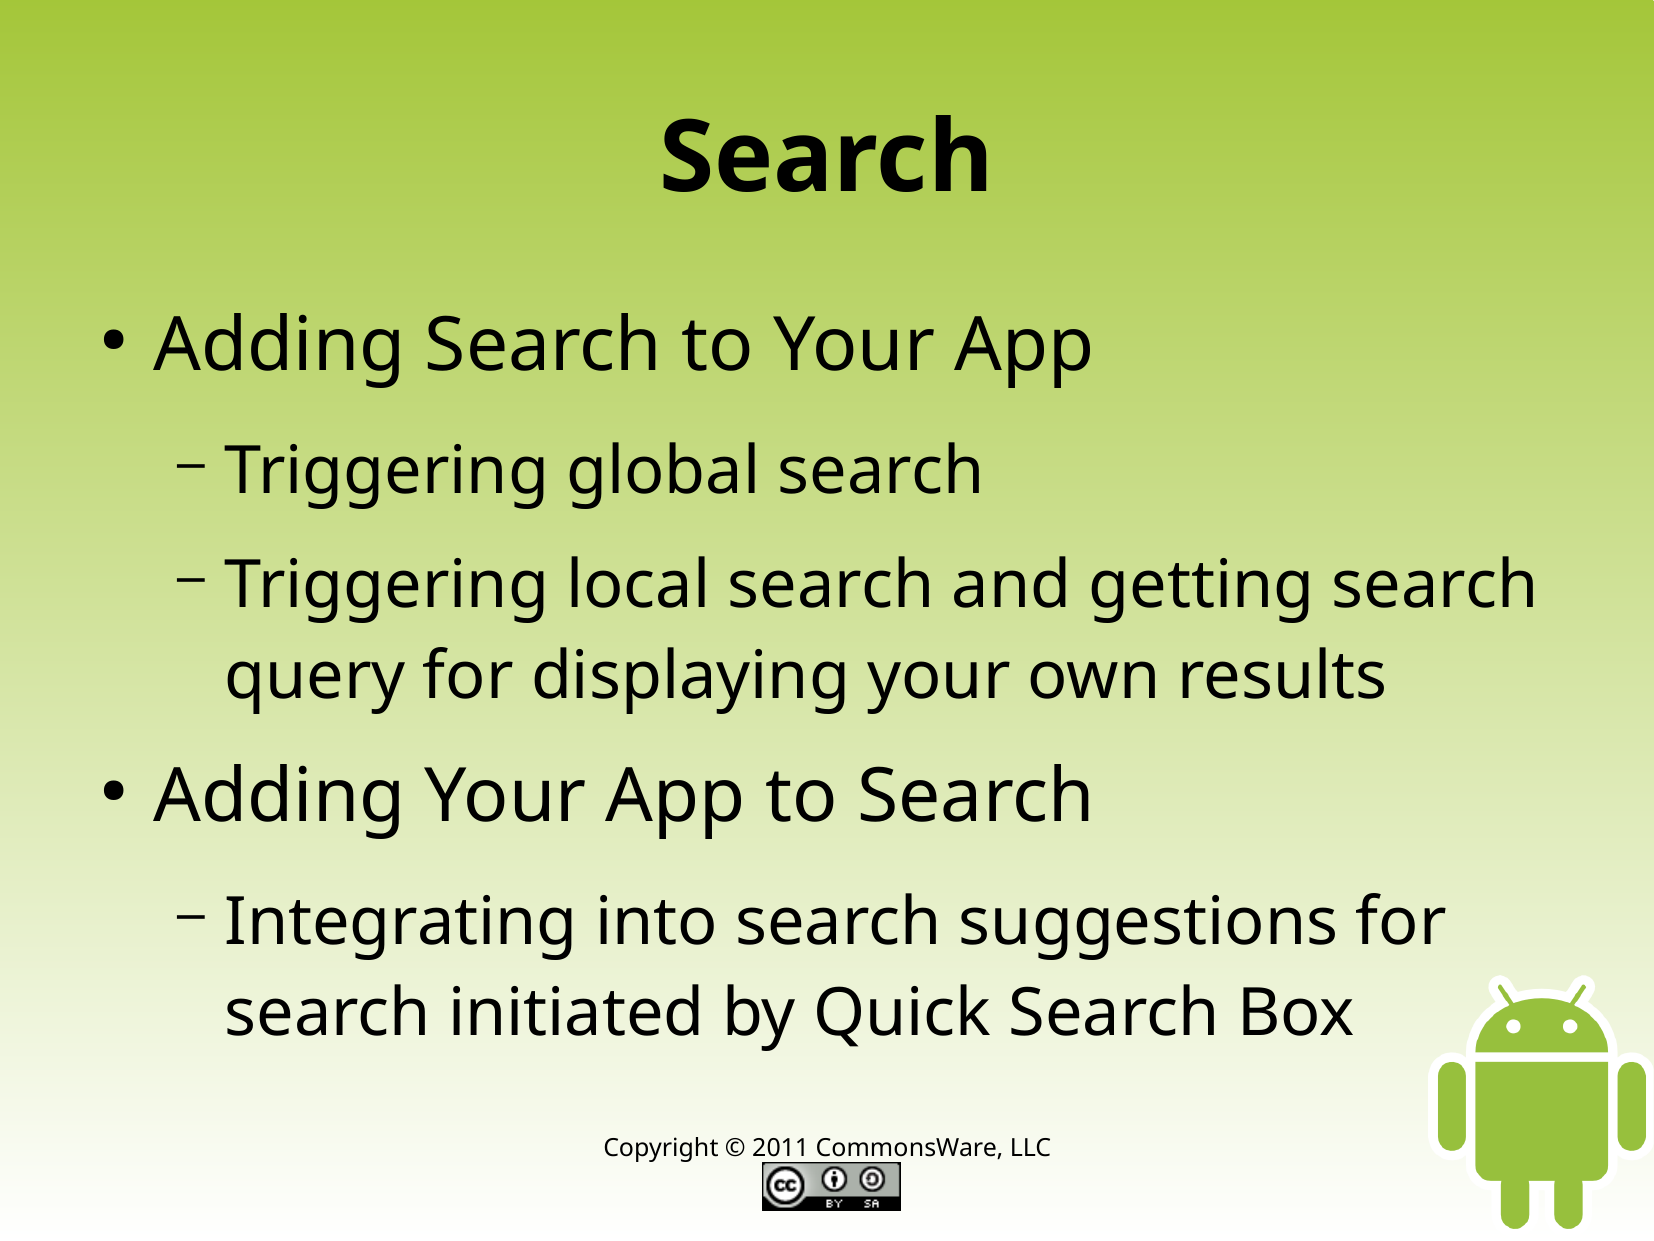

# Search
Adding Search to Your App
Triggering global search
Triggering local search and getting search query for displaying your own results
Adding Your App to Search
Integrating into search suggestions for
search initiated by Quick Search Box